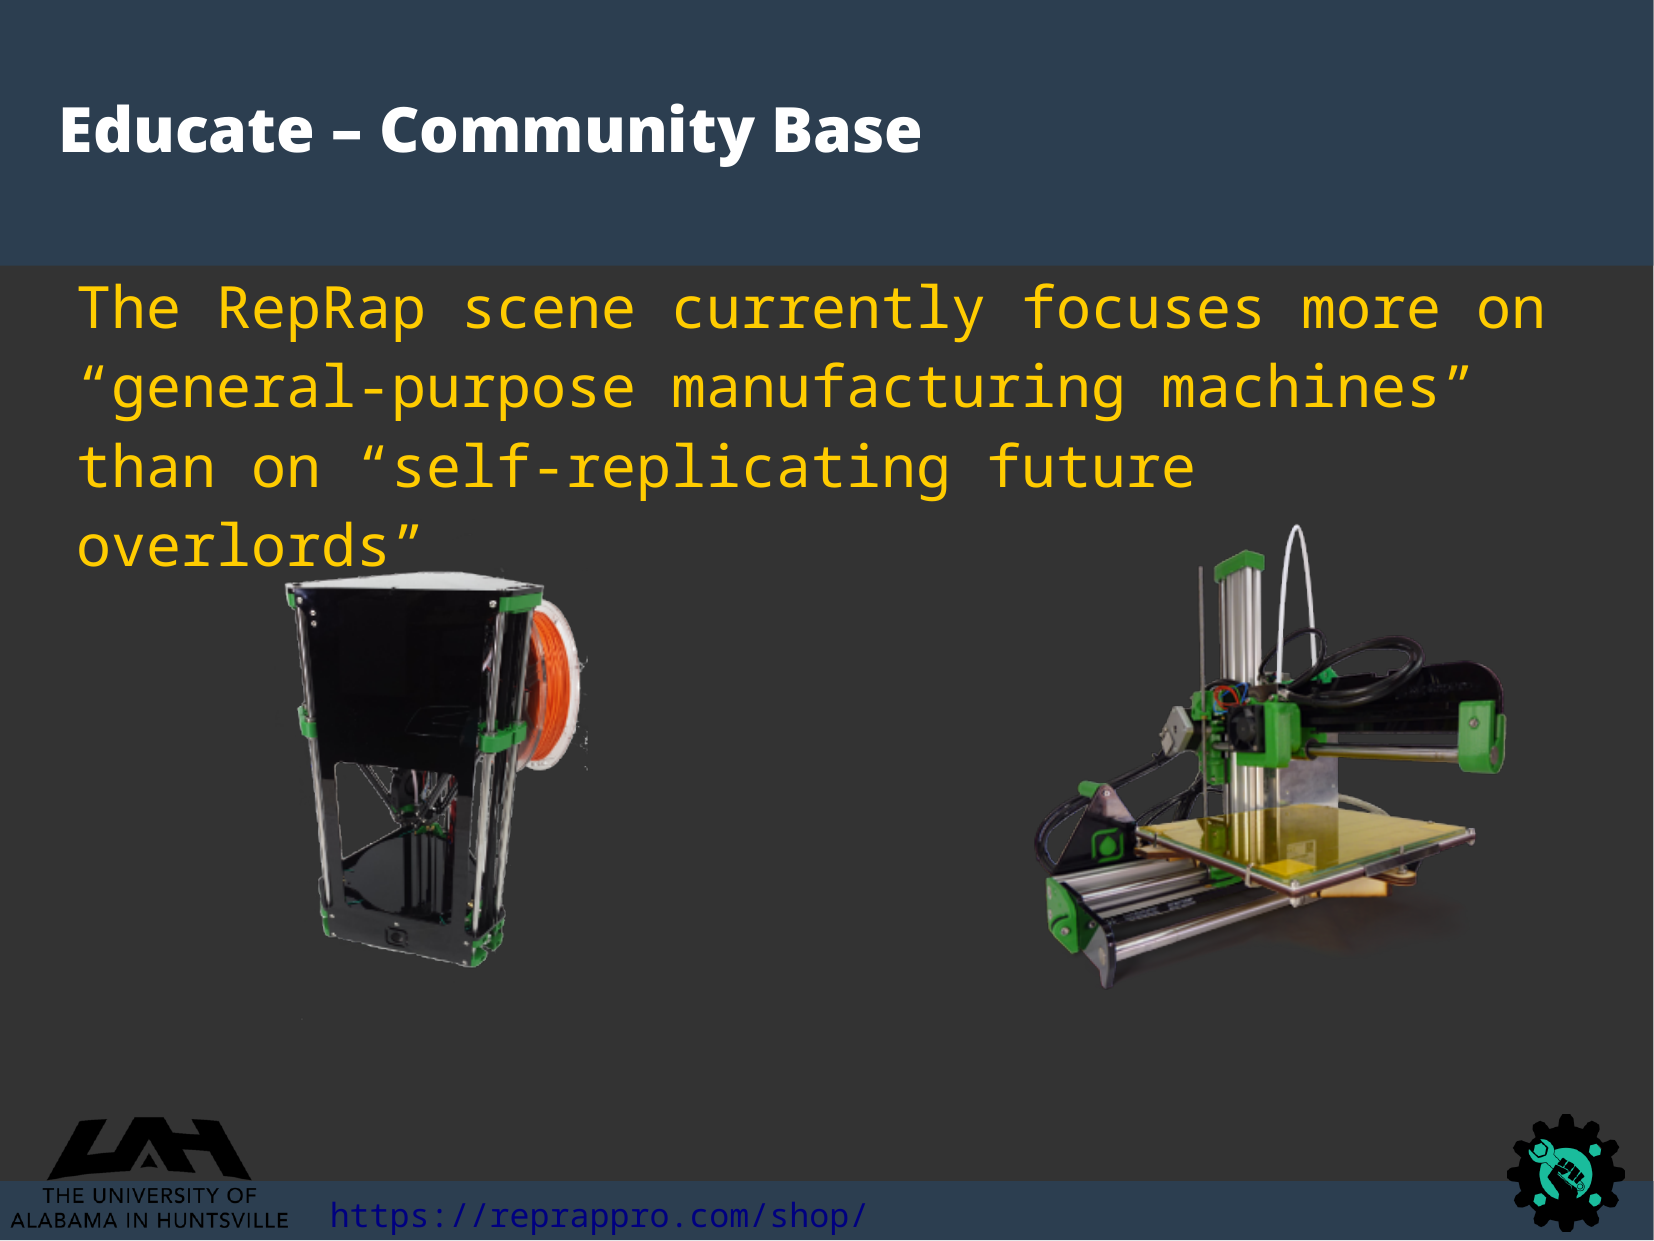

# Educate – Community Base
The RepRap scene currently focuses more on “general-purpose manufacturing machines” than on “self-replicating future overlords”
https://reprappro.com/shop/